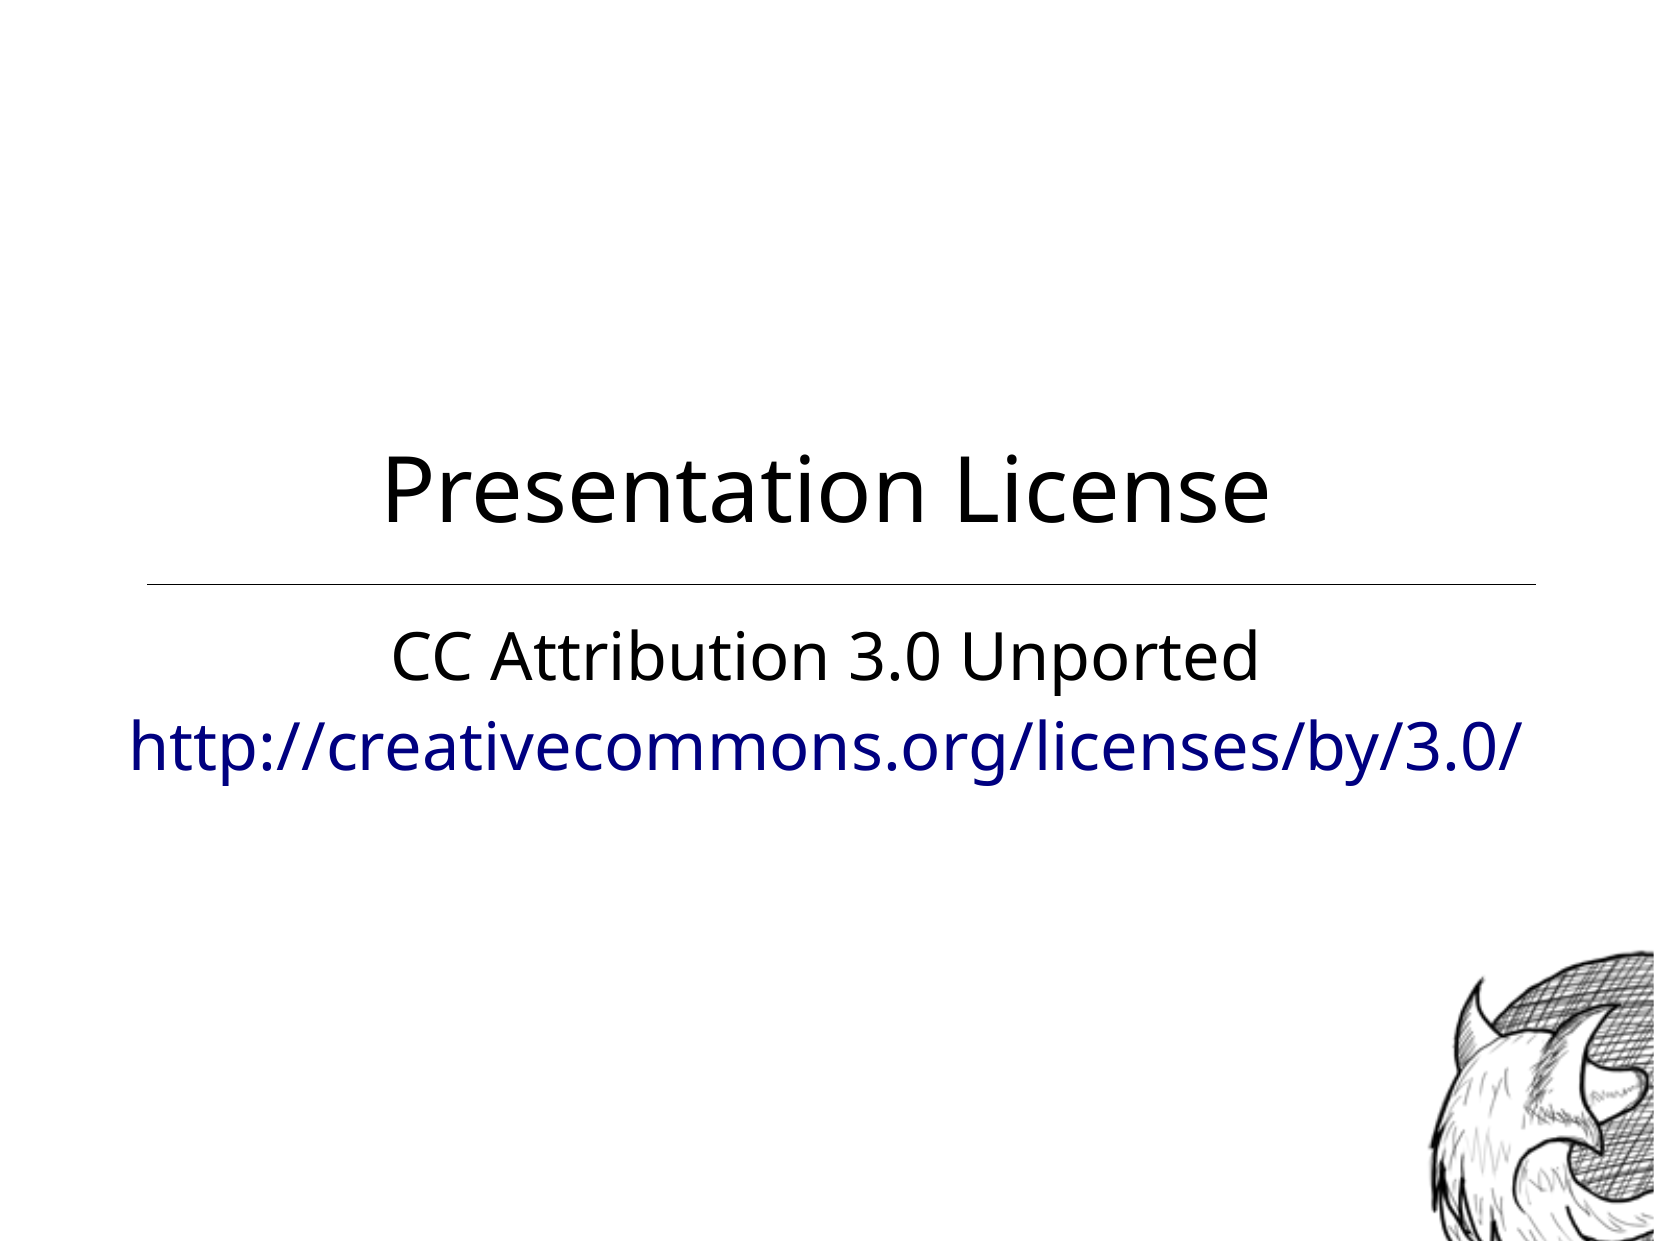

CC Attribution 3.0 Unported
http://creativecommons.org/licenses/by/3.0/
# Presentation License